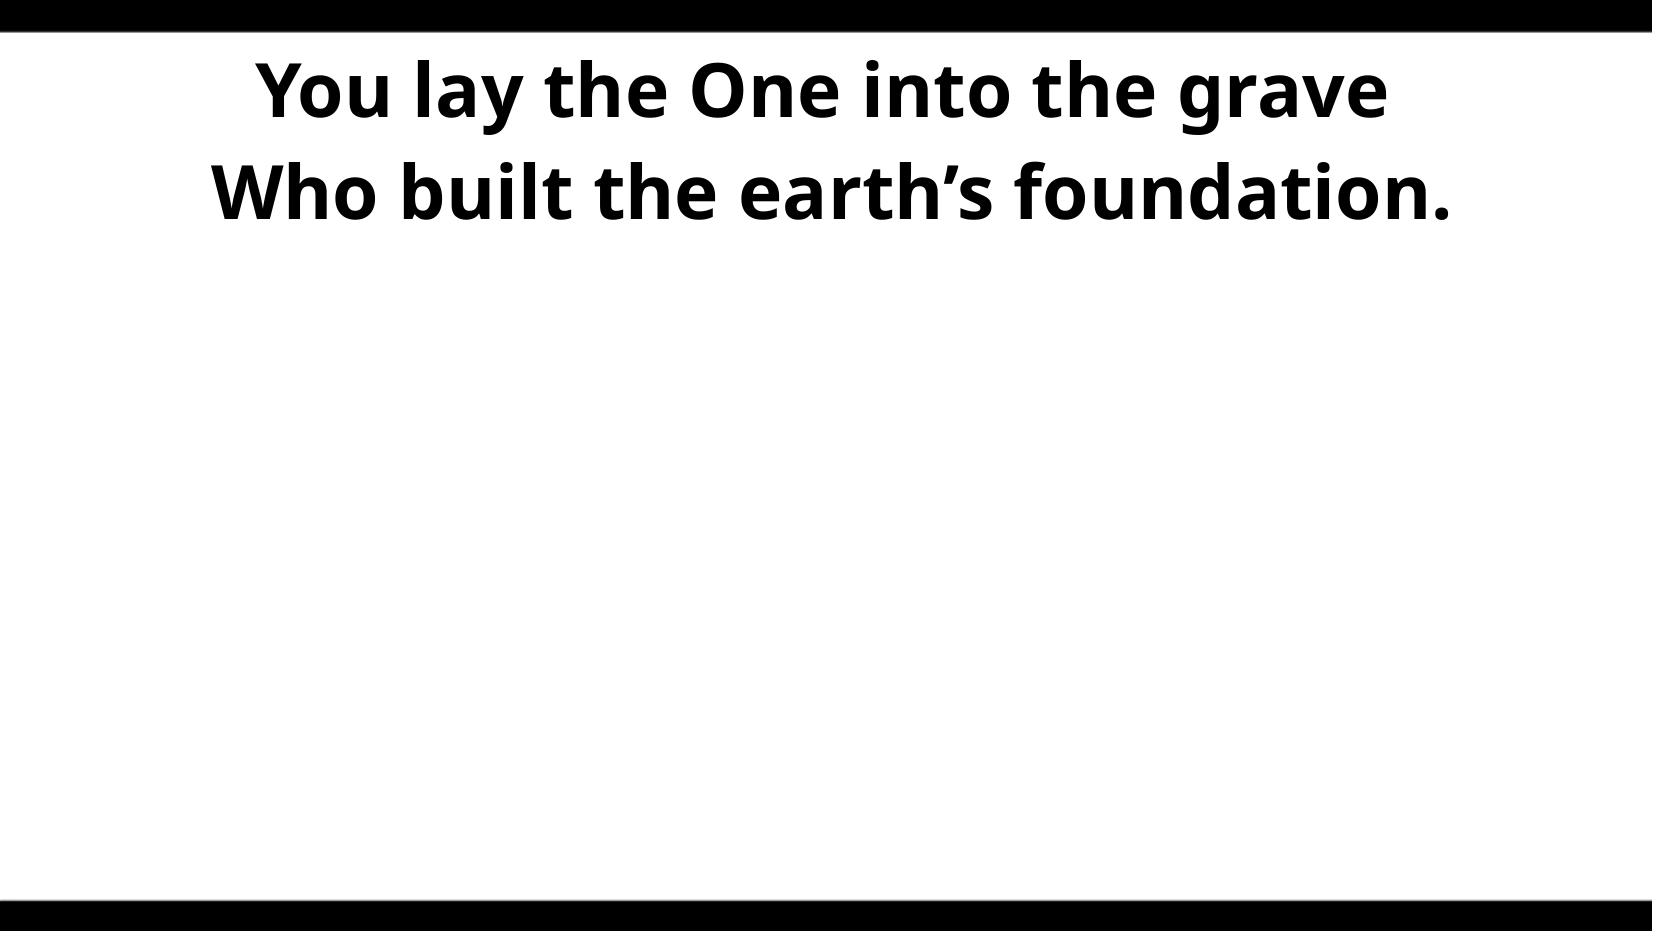

You lay the One into the grave
Who built the earth’s foundation.